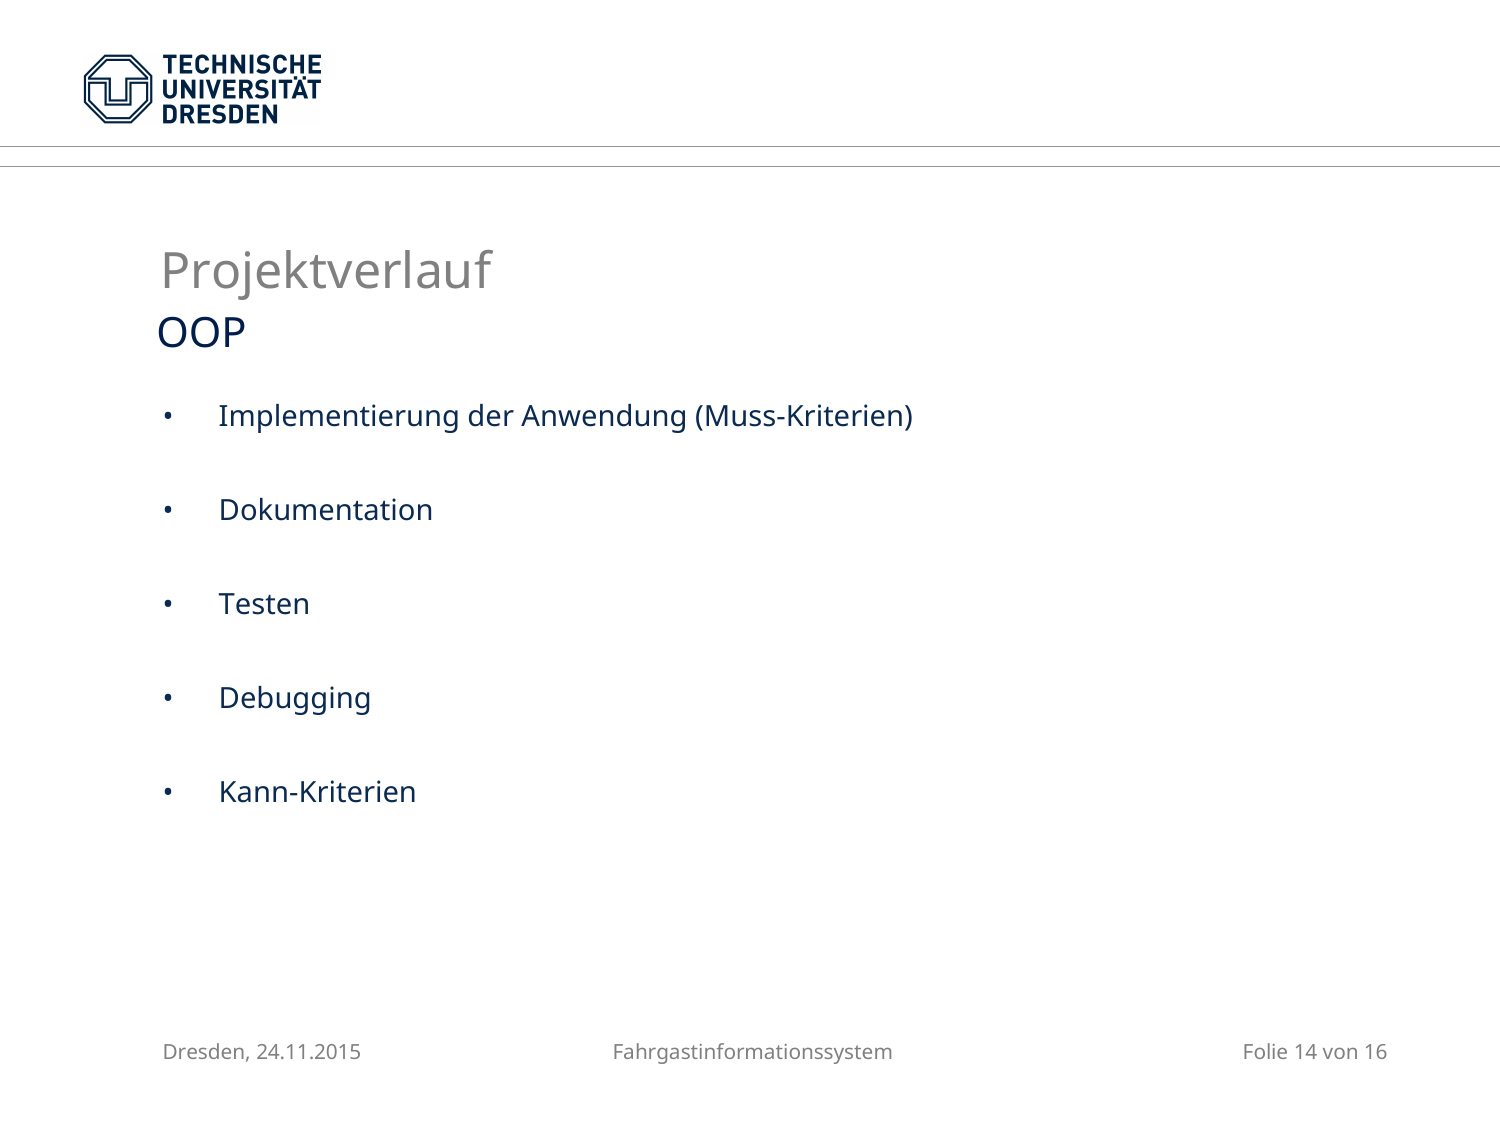

# Projektverlauf
OOP
Implementierung der Anwendung (Muss-Kriterien)
Dokumentation
Testen
Debugging
Kann-Kriterien
14